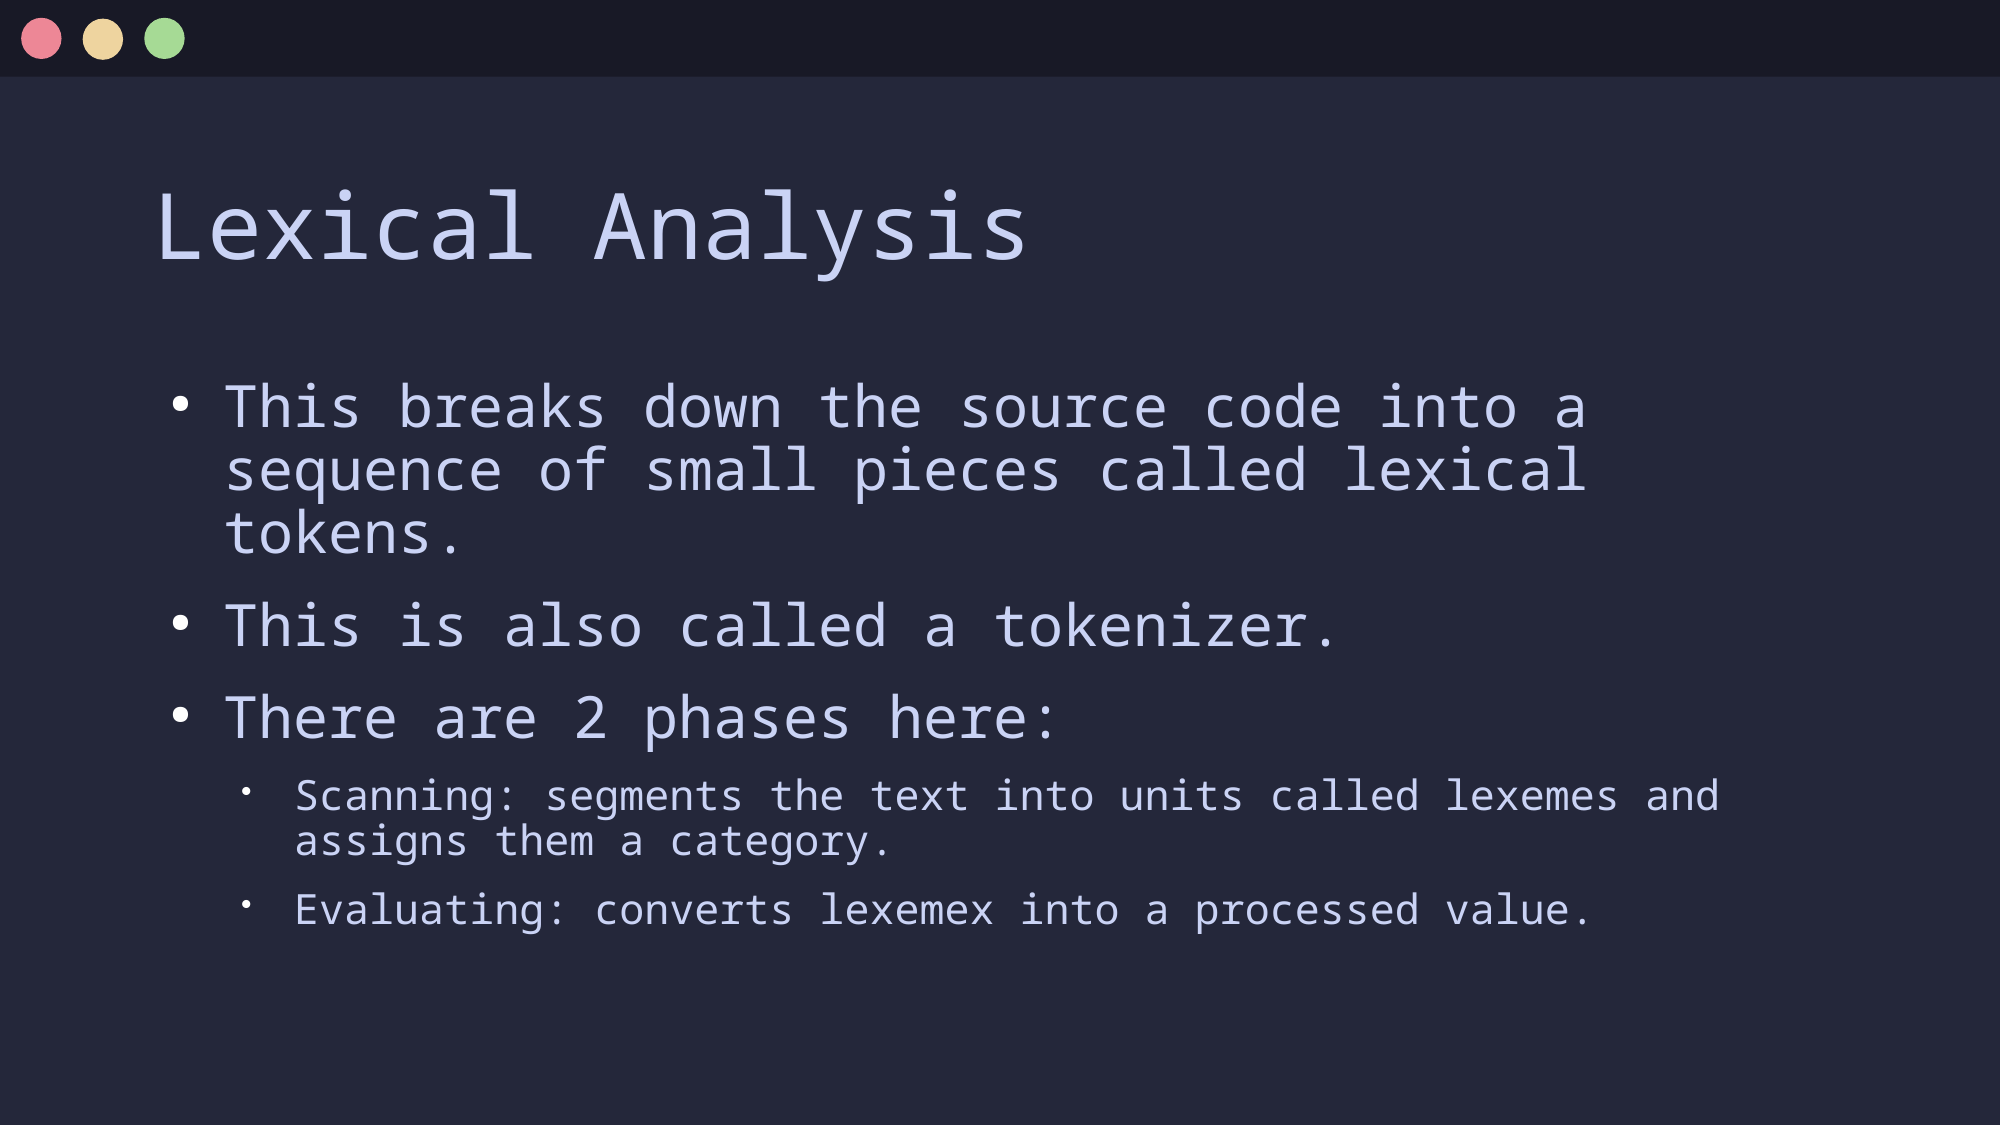

# Lexical Analysis
This breaks down the source code into a sequence of small pieces called lexical tokens.
This is also called a tokenizer.
There are 2 phases here:
Scanning: segments the text into units called lexemes and assigns them a category.
Evaluating: converts lexemex into a processed value.